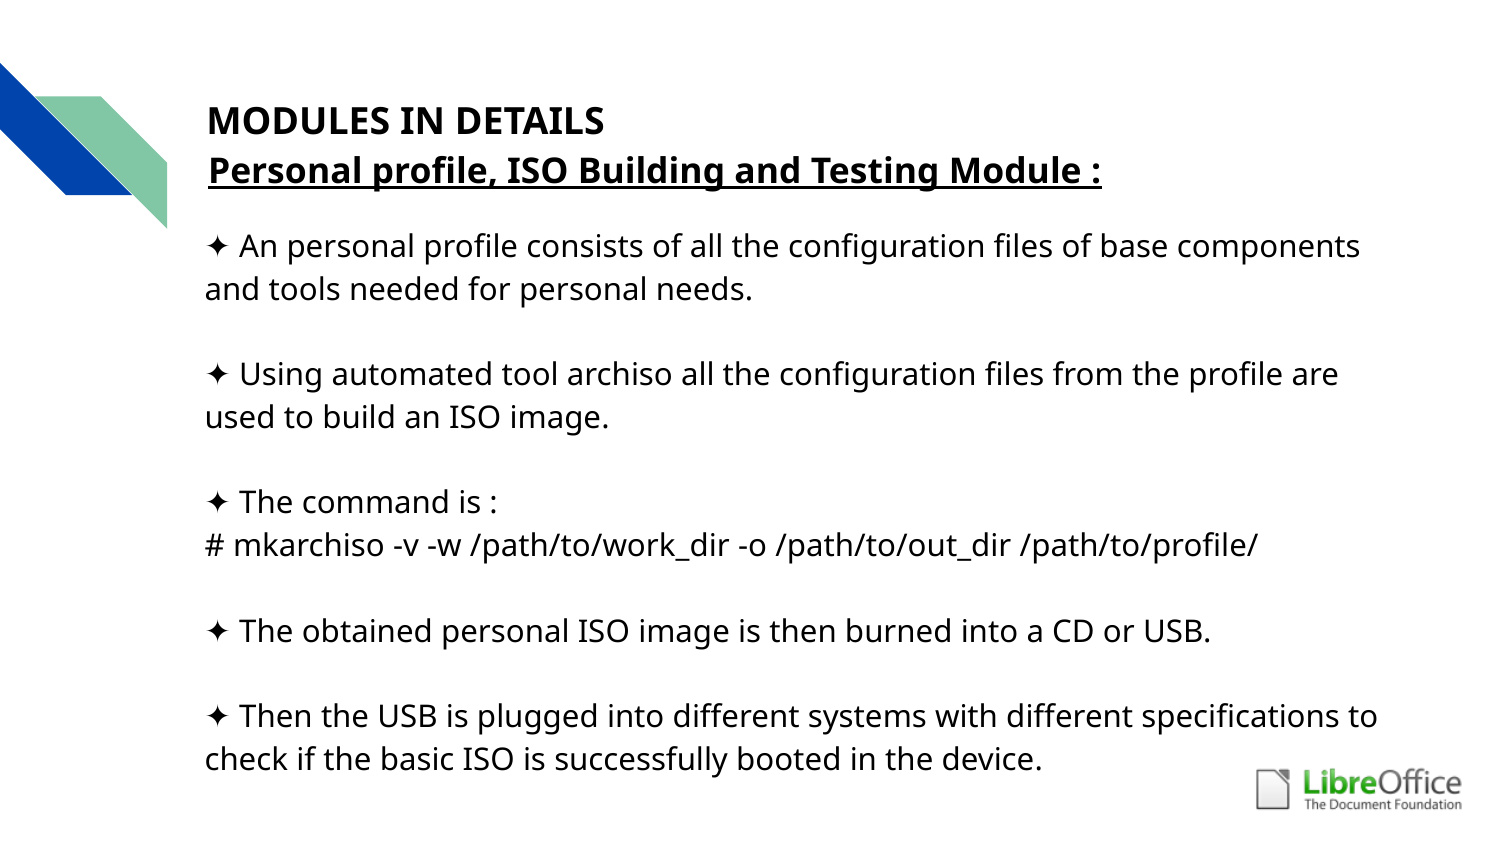

MODULES IN DETAILS
Personal profile, ISO Building and Testing Module :
✦ An personal profile consists of all the configuration files of base components and tools needed for personal needs.
✦ Using automated tool archiso all the configuration files from the profile are used to build an ISO image.
✦ The command is :
# mkarchiso -v -w /path/to/work_dir -o /path/to/out_dir /path/to/profile/
✦ The obtained personal ISO image is then burned into a CD or USB.
✦ Then the USB is plugged into different systems with different specifications to check if the basic ISO is successfully booted in the device.